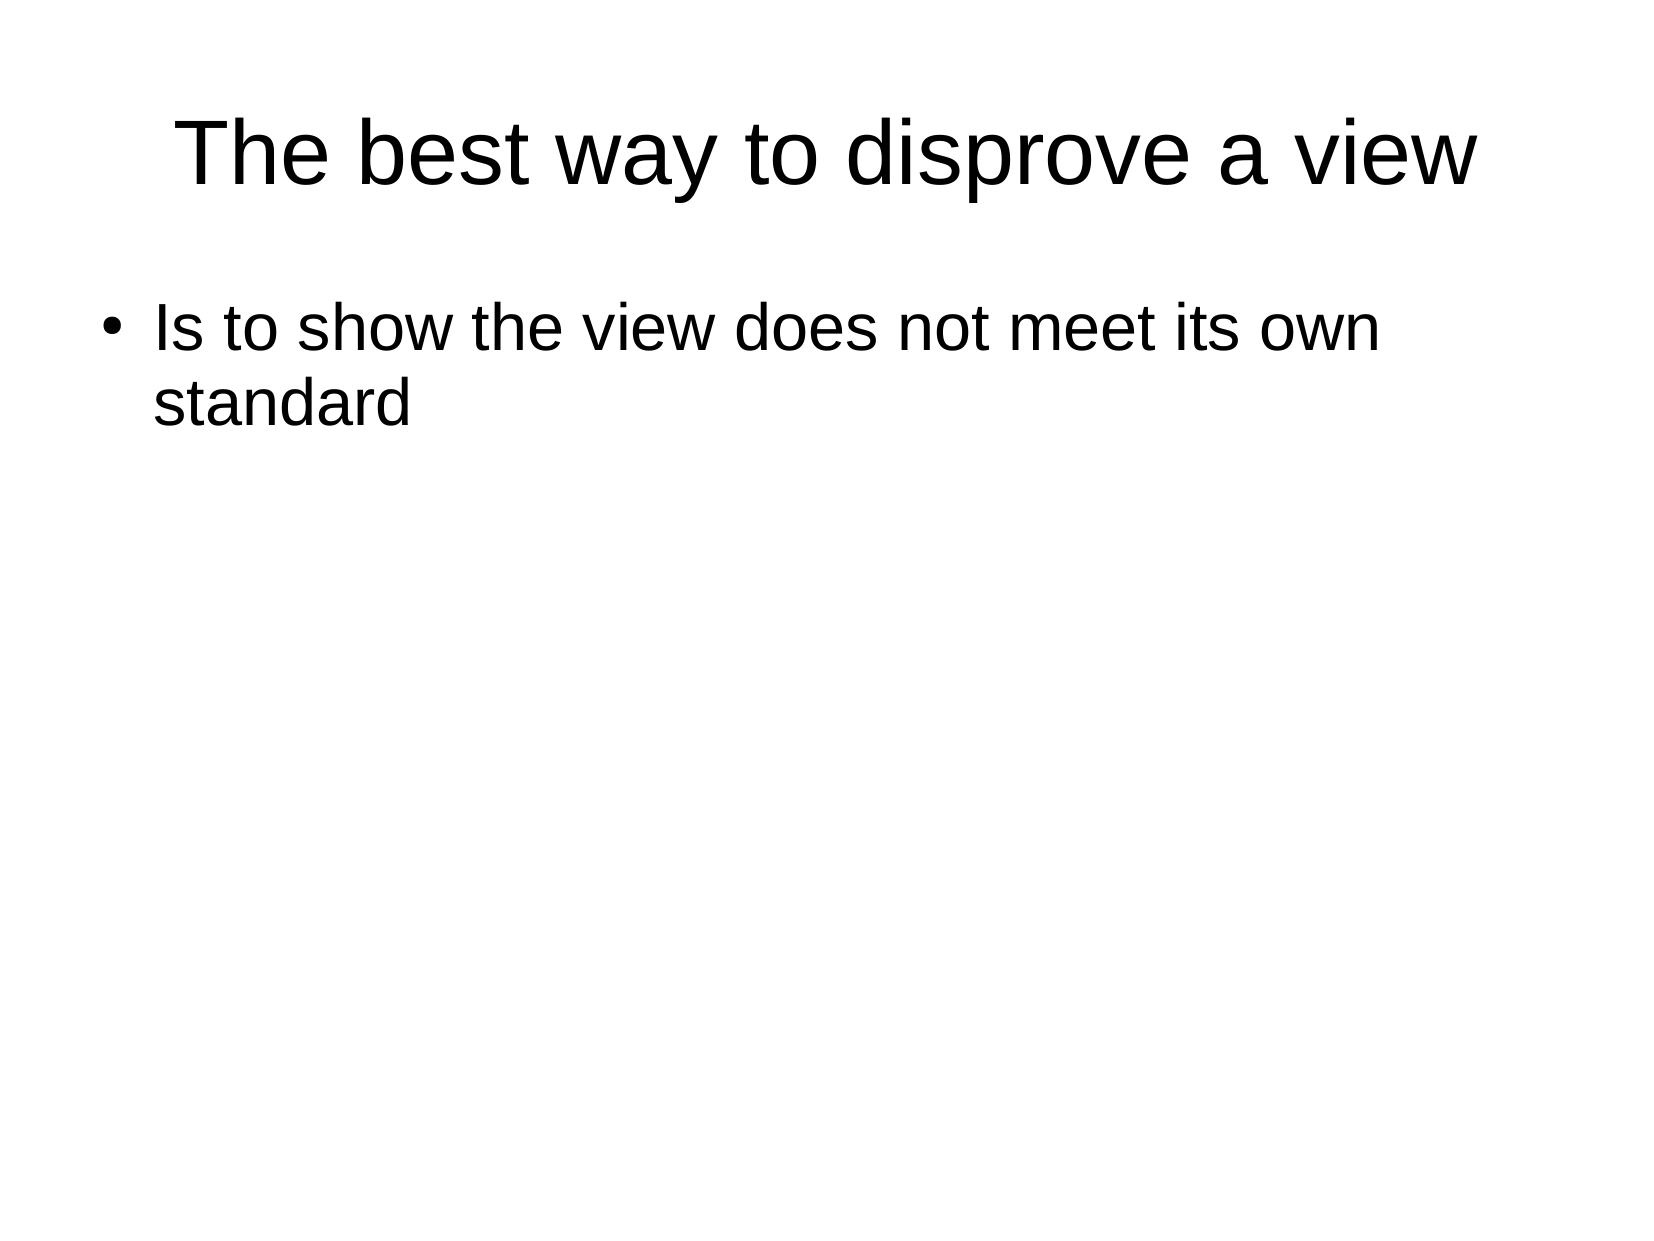

# The best way to disprove a view
Is to show the view does not meet its own standard